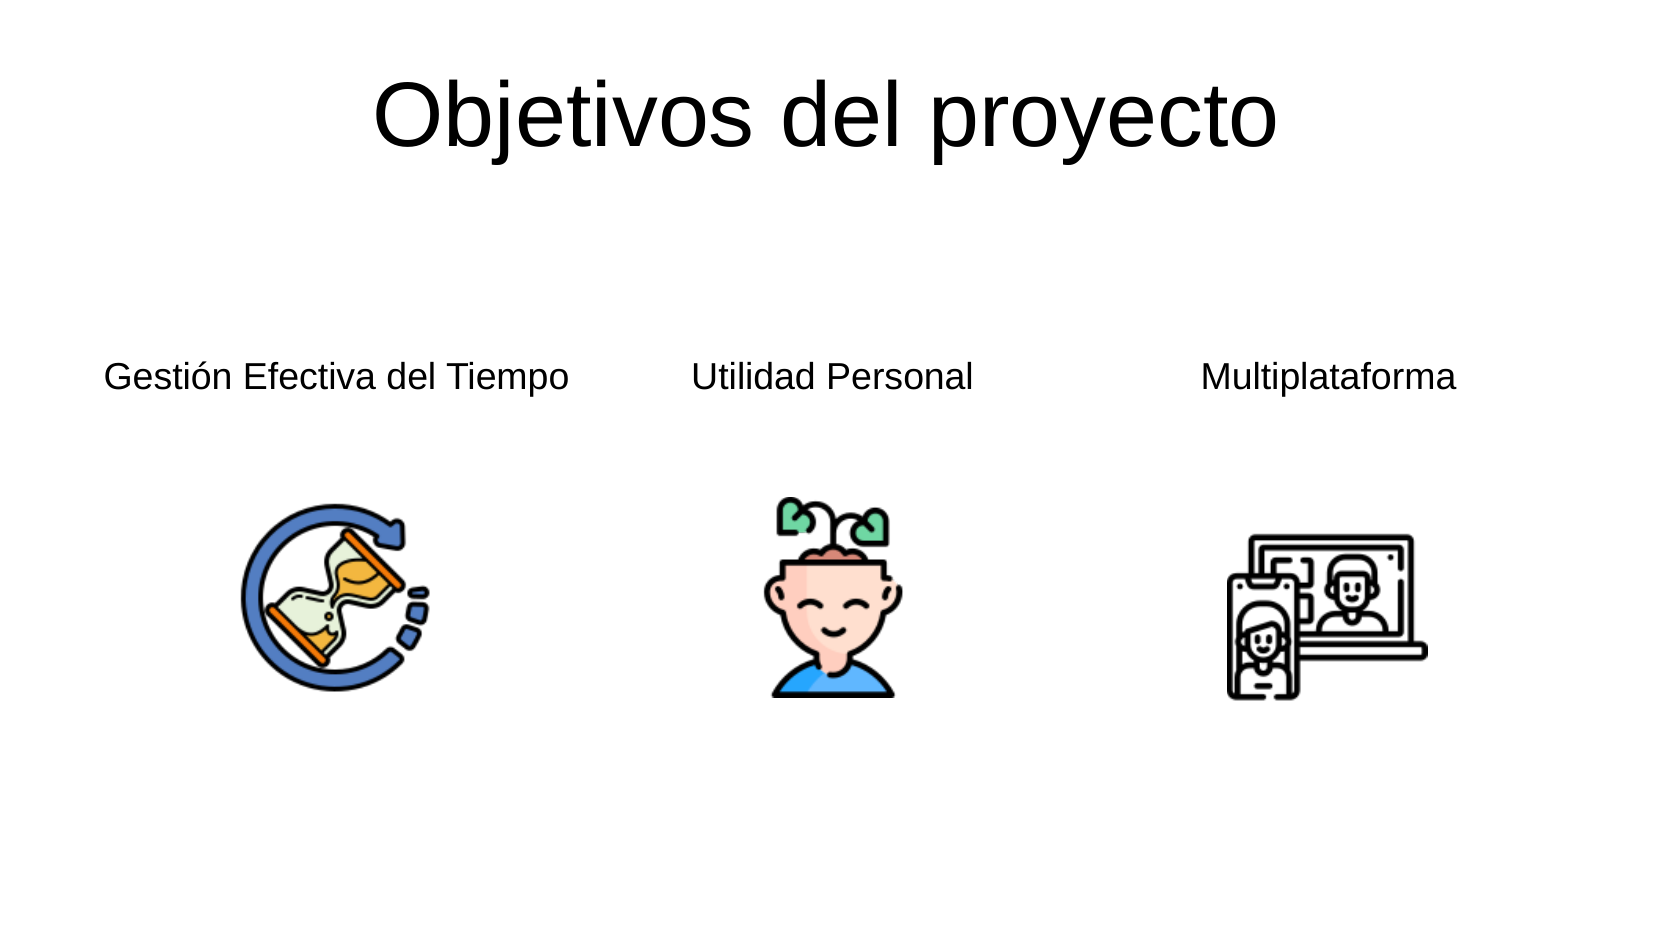

# Objetivos del proyecto
| Gestión Efectiva del Tiempo | Utilidad Personal | Multiplataforma |
| --- | --- | --- |